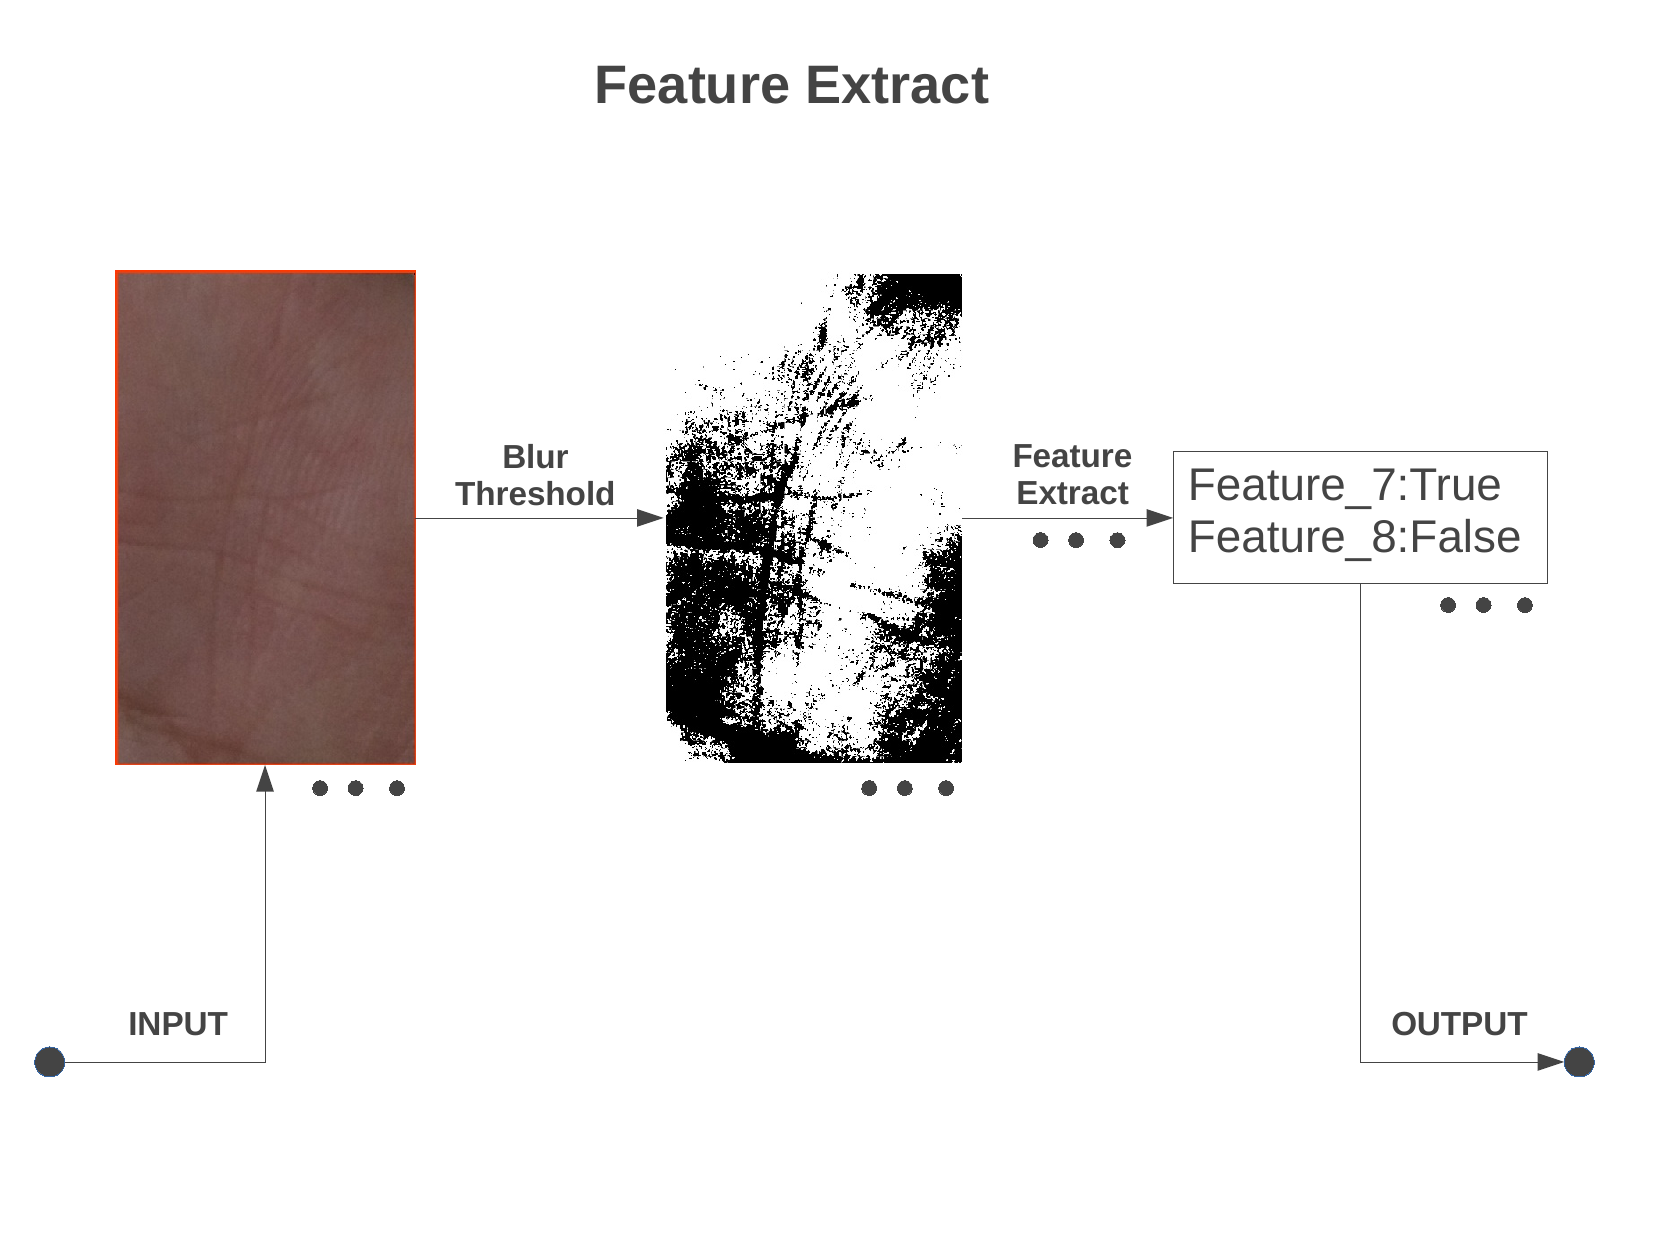

Feature Extract
Feature
Extract
Blur
Threshold
Feature_7:True
Feature_8:False
INPUT
OUTPUT